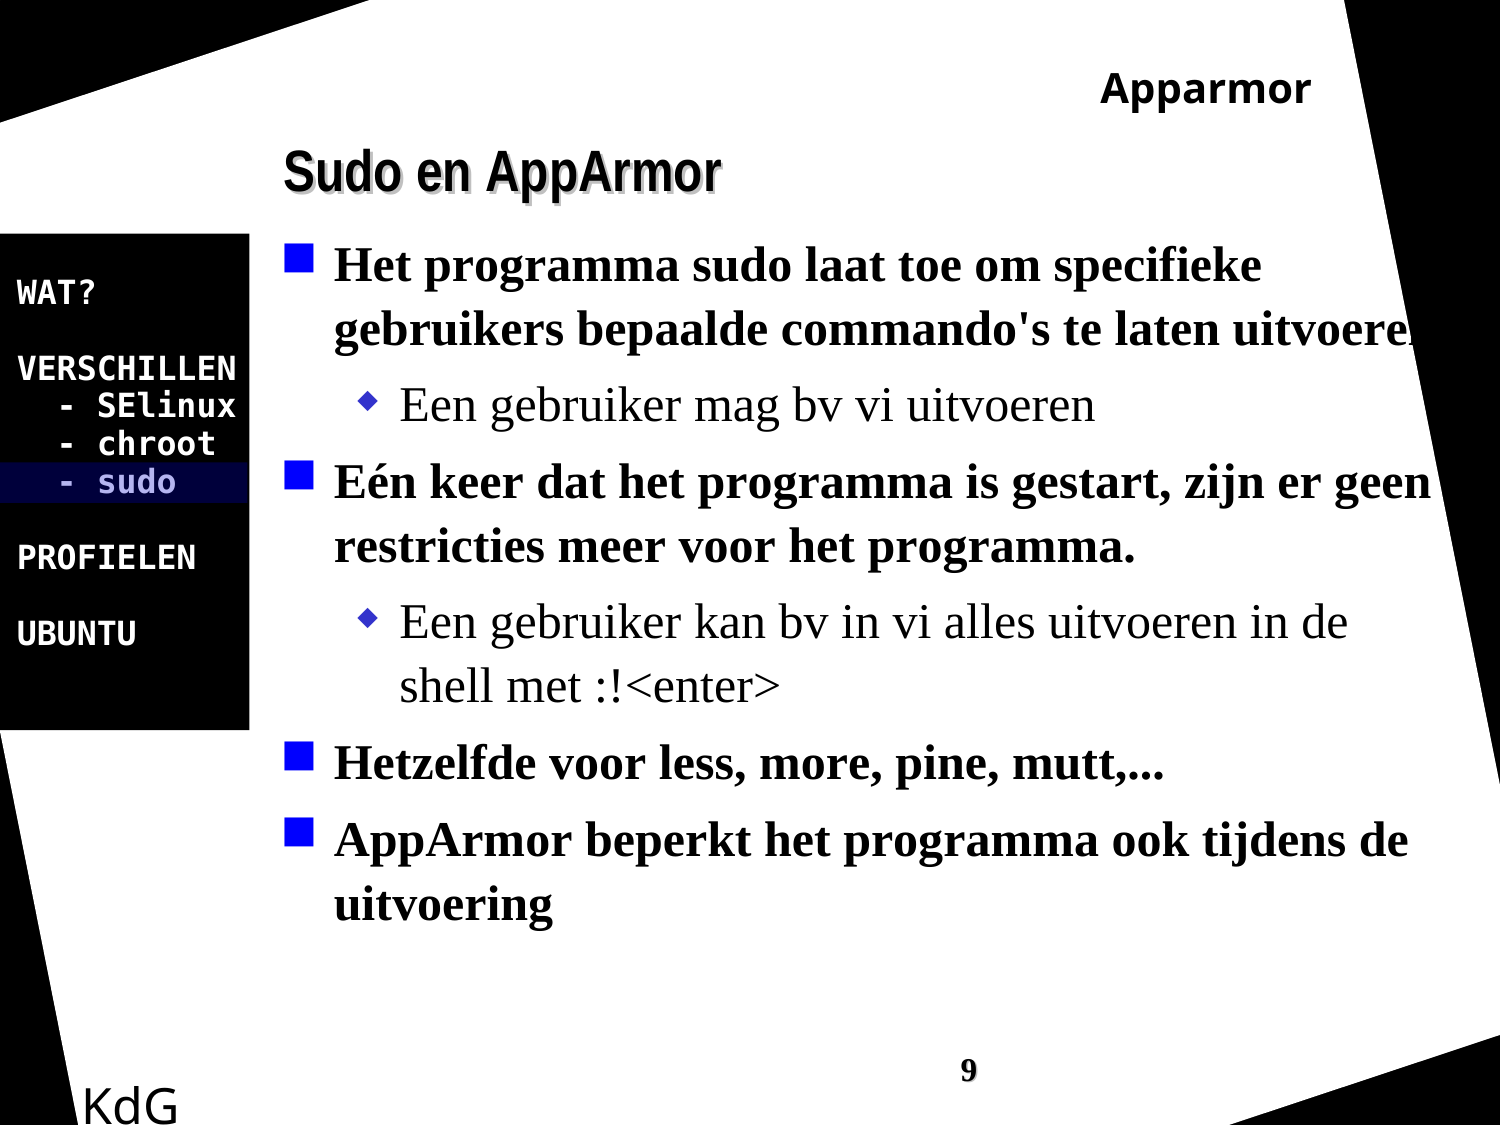

# Sudo en AppArmor
Het programma sudo laat toe om specifieke gebruikers bepaalde commando's te laten uitvoeren
Een gebruiker mag bv vi uitvoeren
Eén keer dat het programma is gestart, zijn er geen restricties meer voor het programma.
Een gebruiker kan bv in vi alles uitvoeren in de shell met :!<enter>
Hetzelfde voor less, more, pine, mutt,...
AppArmor beperkt het programma ook tijdens de uitvoering